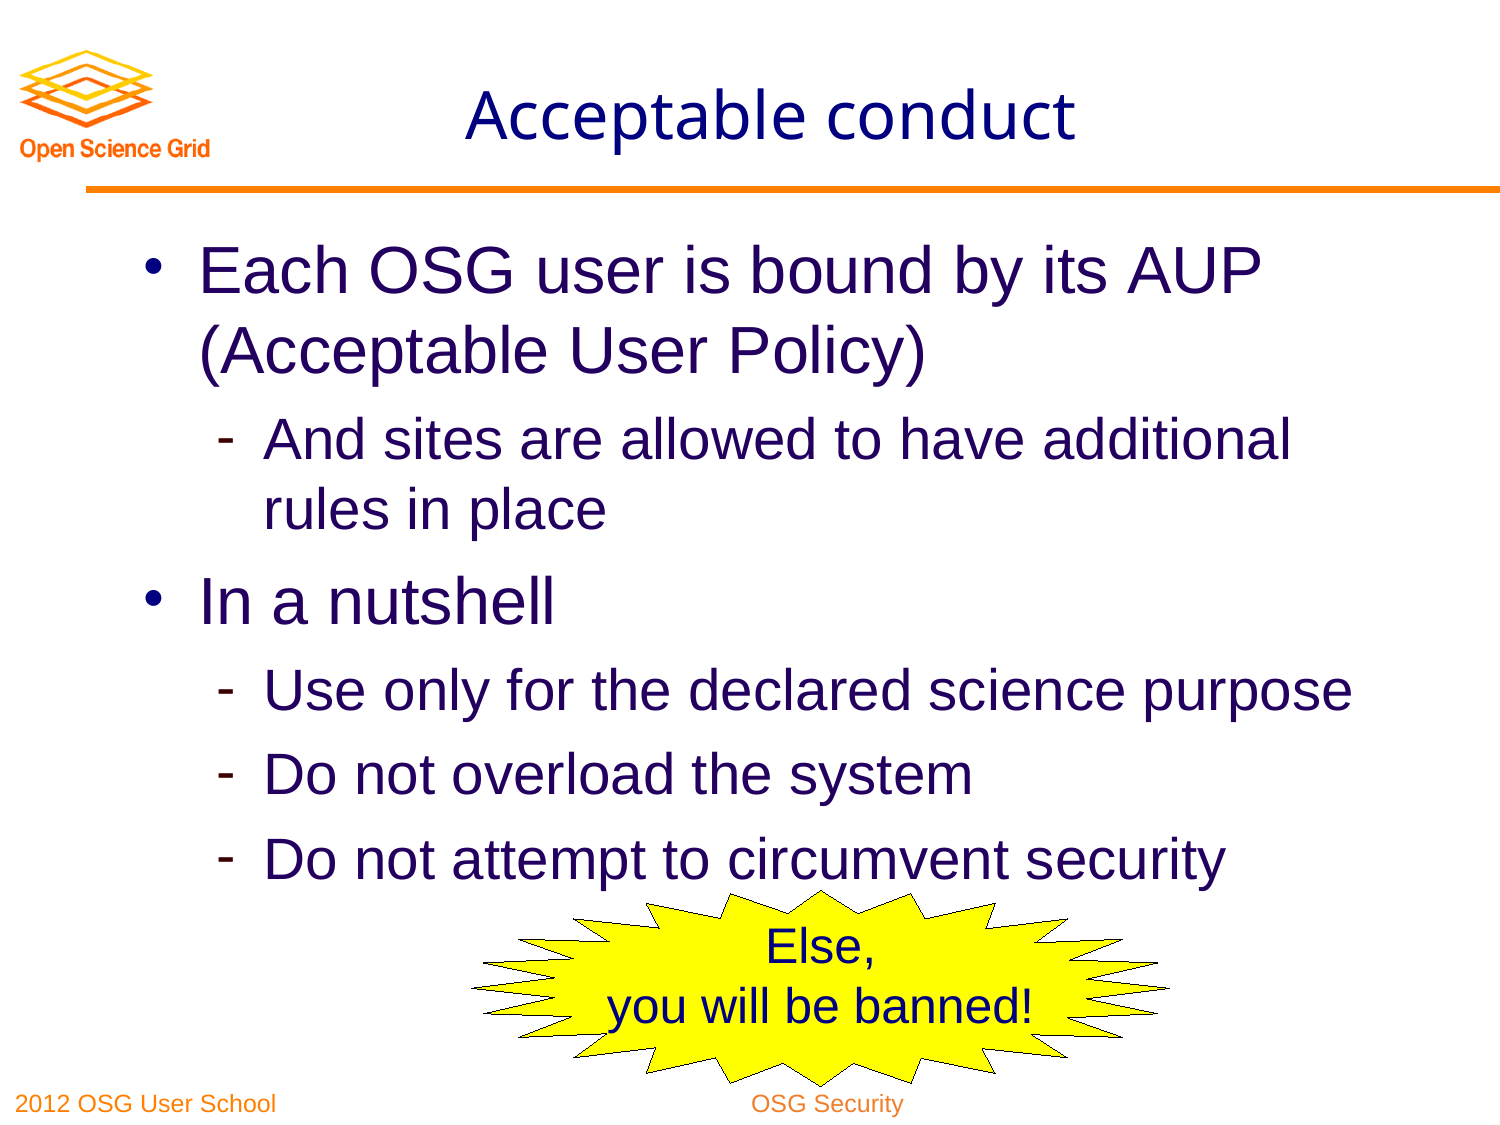

# Acceptable conduct
Each OSG user is bound by its AUP
(Acceptable User Policy)
And sites are allowed to have additional rules in place
In a nutshell
Use only for the declared science purpose
Do not overload the system
Do not attempt to circumvent security
Else,
you will be banned!